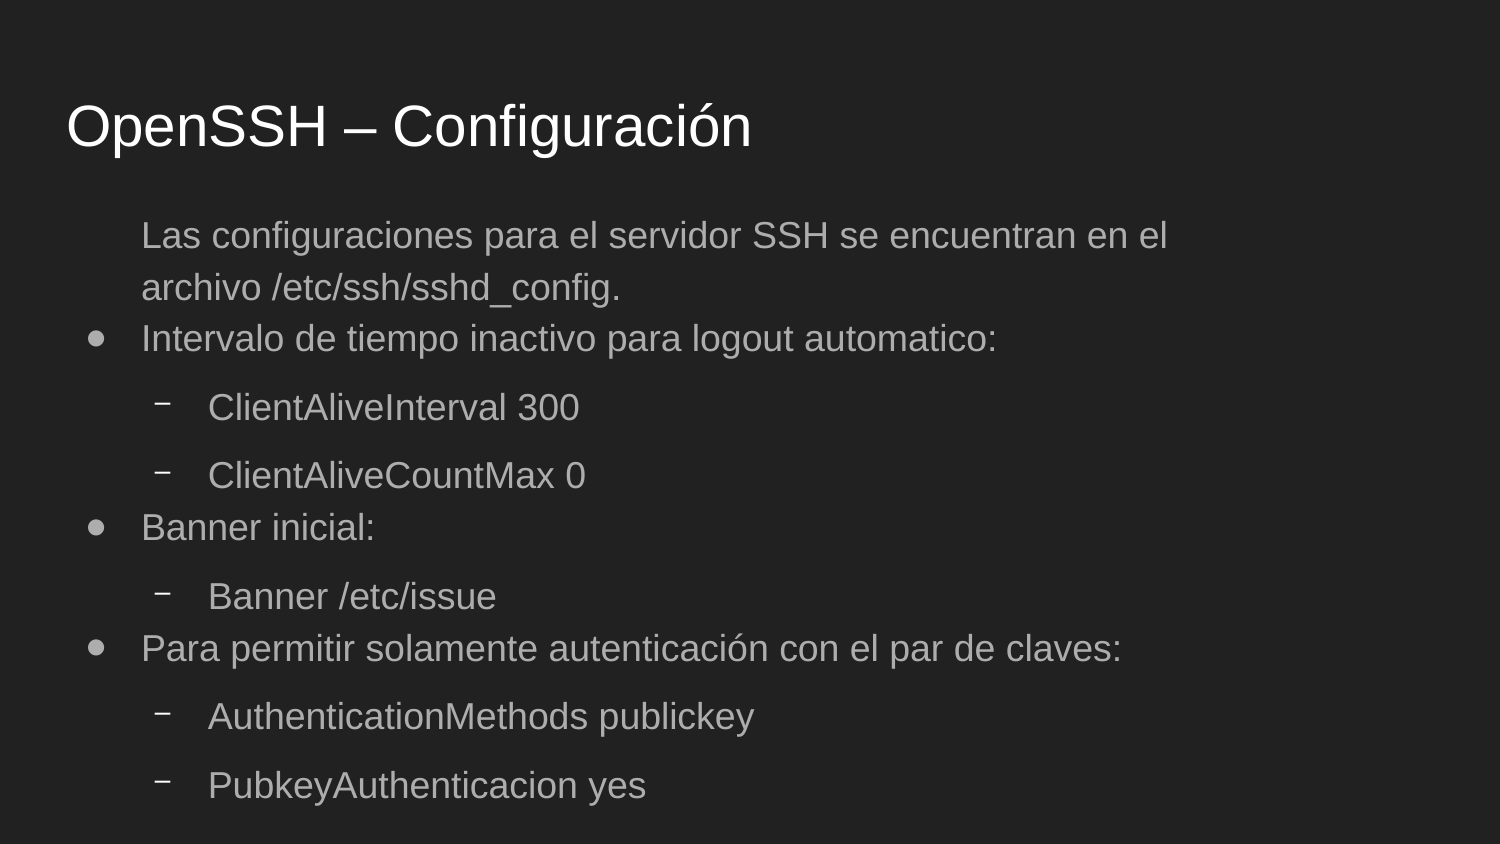

# OpenSSH – Configuración
Las configuraciones para el servidor SSH se encuentran en el archivo /etc/ssh/sshd_config.
Intervalo de tiempo inactivo para logout automatico:
ClientAliveInterval 300
ClientAliveCountMax 0
Banner inicial:
Banner /etc/issue
Para permitir solamente autenticación con el par de claves:
AuthenticationMethods publickey
PubkeyAuthenticacion yes